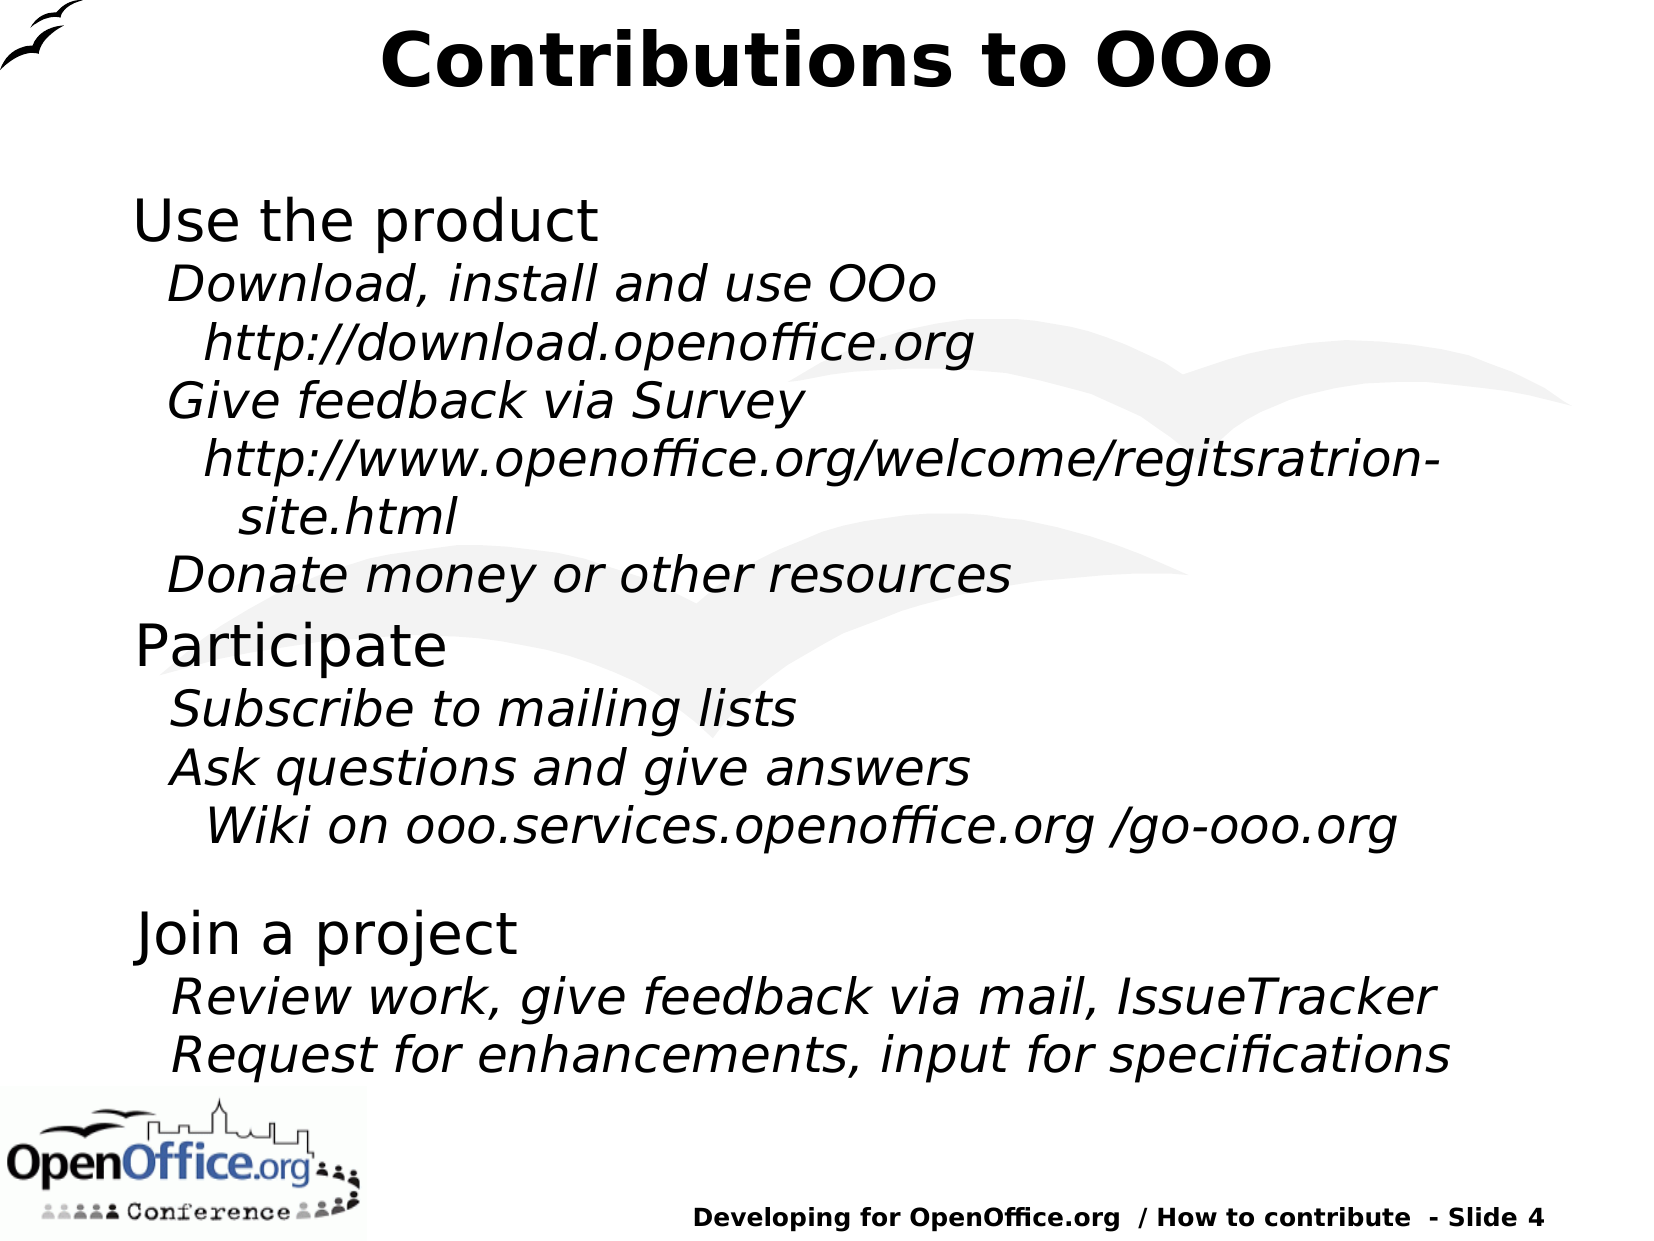

# Contributions to OOo
Use the product
Download, install and use OOo
http://download.openoffice.org
Give feedback via Survey
http://www.openoffice.org/welcome/regitsratrion-site.html
Donate money or other resources
http://www.openoffice.org/contributing/donate.html
Participate
Subscribe to mailing lists
Ask questions and give answers
Wiki on ooo.services.openoffice.org /go-ooo.org
Join a project
Review work, give feedback via mail, IssueTracker
Request for enhancements, input for specifications